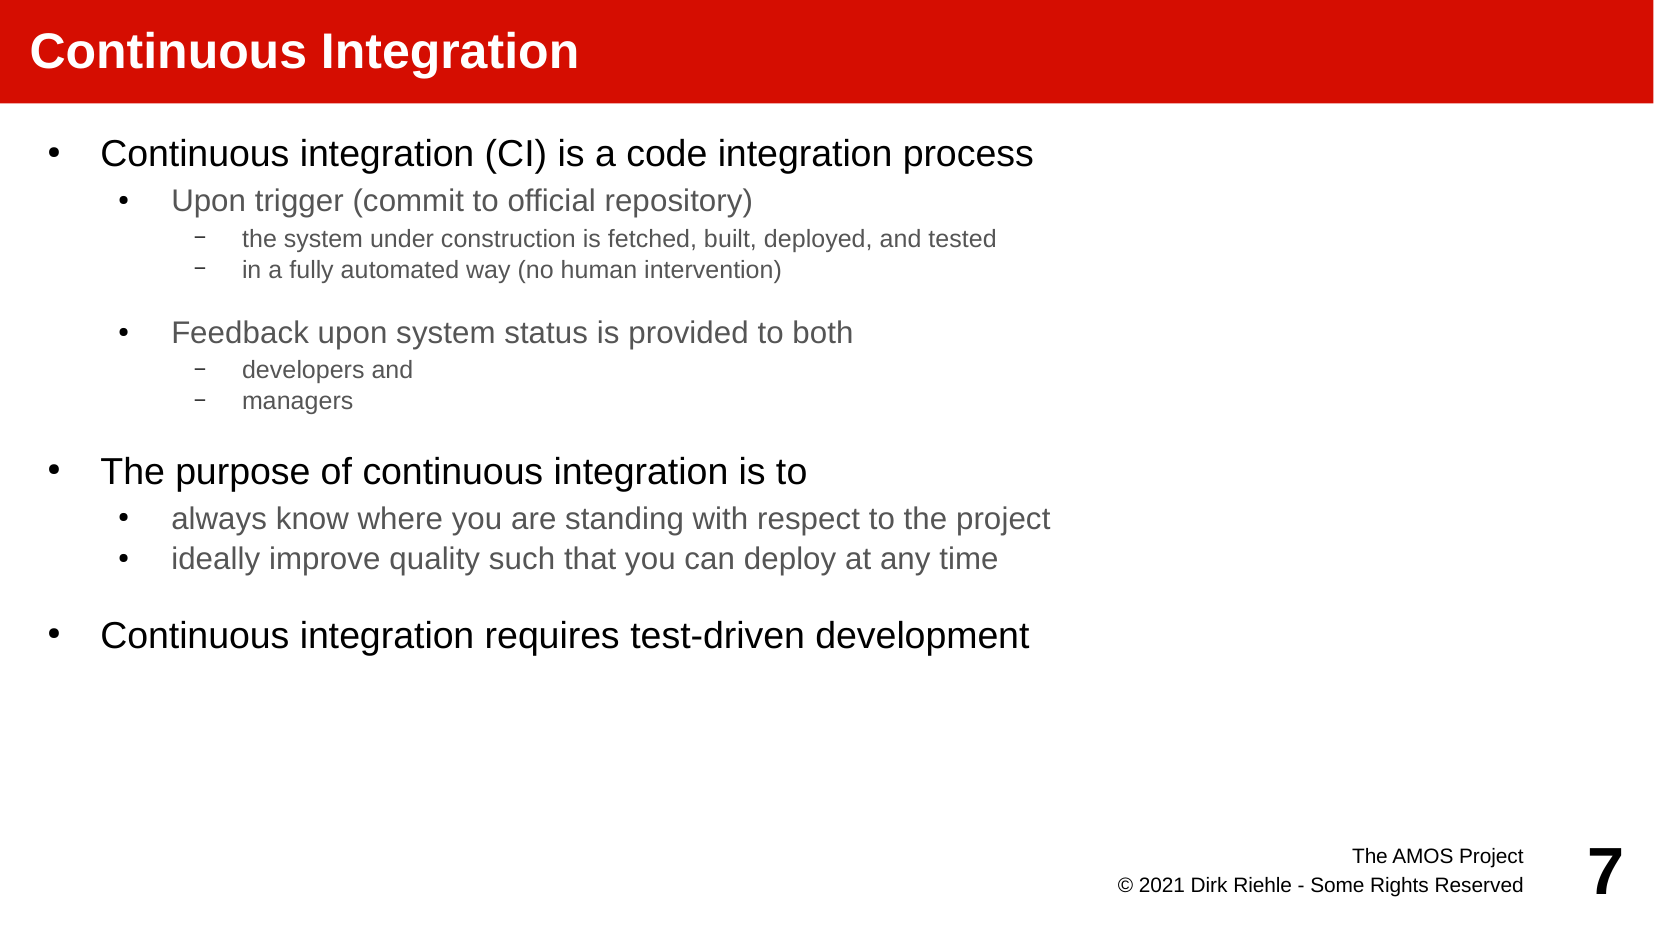

# Continuous Integration
Continuous integration (CI) is a code integration process
Upon trigger (commit to official repository)
the system under construction is fetched, built, deployed, and tested
in a fully automated way (no human intervention)
Feedback upon system status is provided to both
developers and
managers
The purpose of continuous integration is to
always know where you are standing with respect to the project
ideally improve quality such that you can deploy at any time
Continuous integration requires test-driven development
The AMOS Project
7
© 2021 Dirk Riehle - Some Rights Reserved